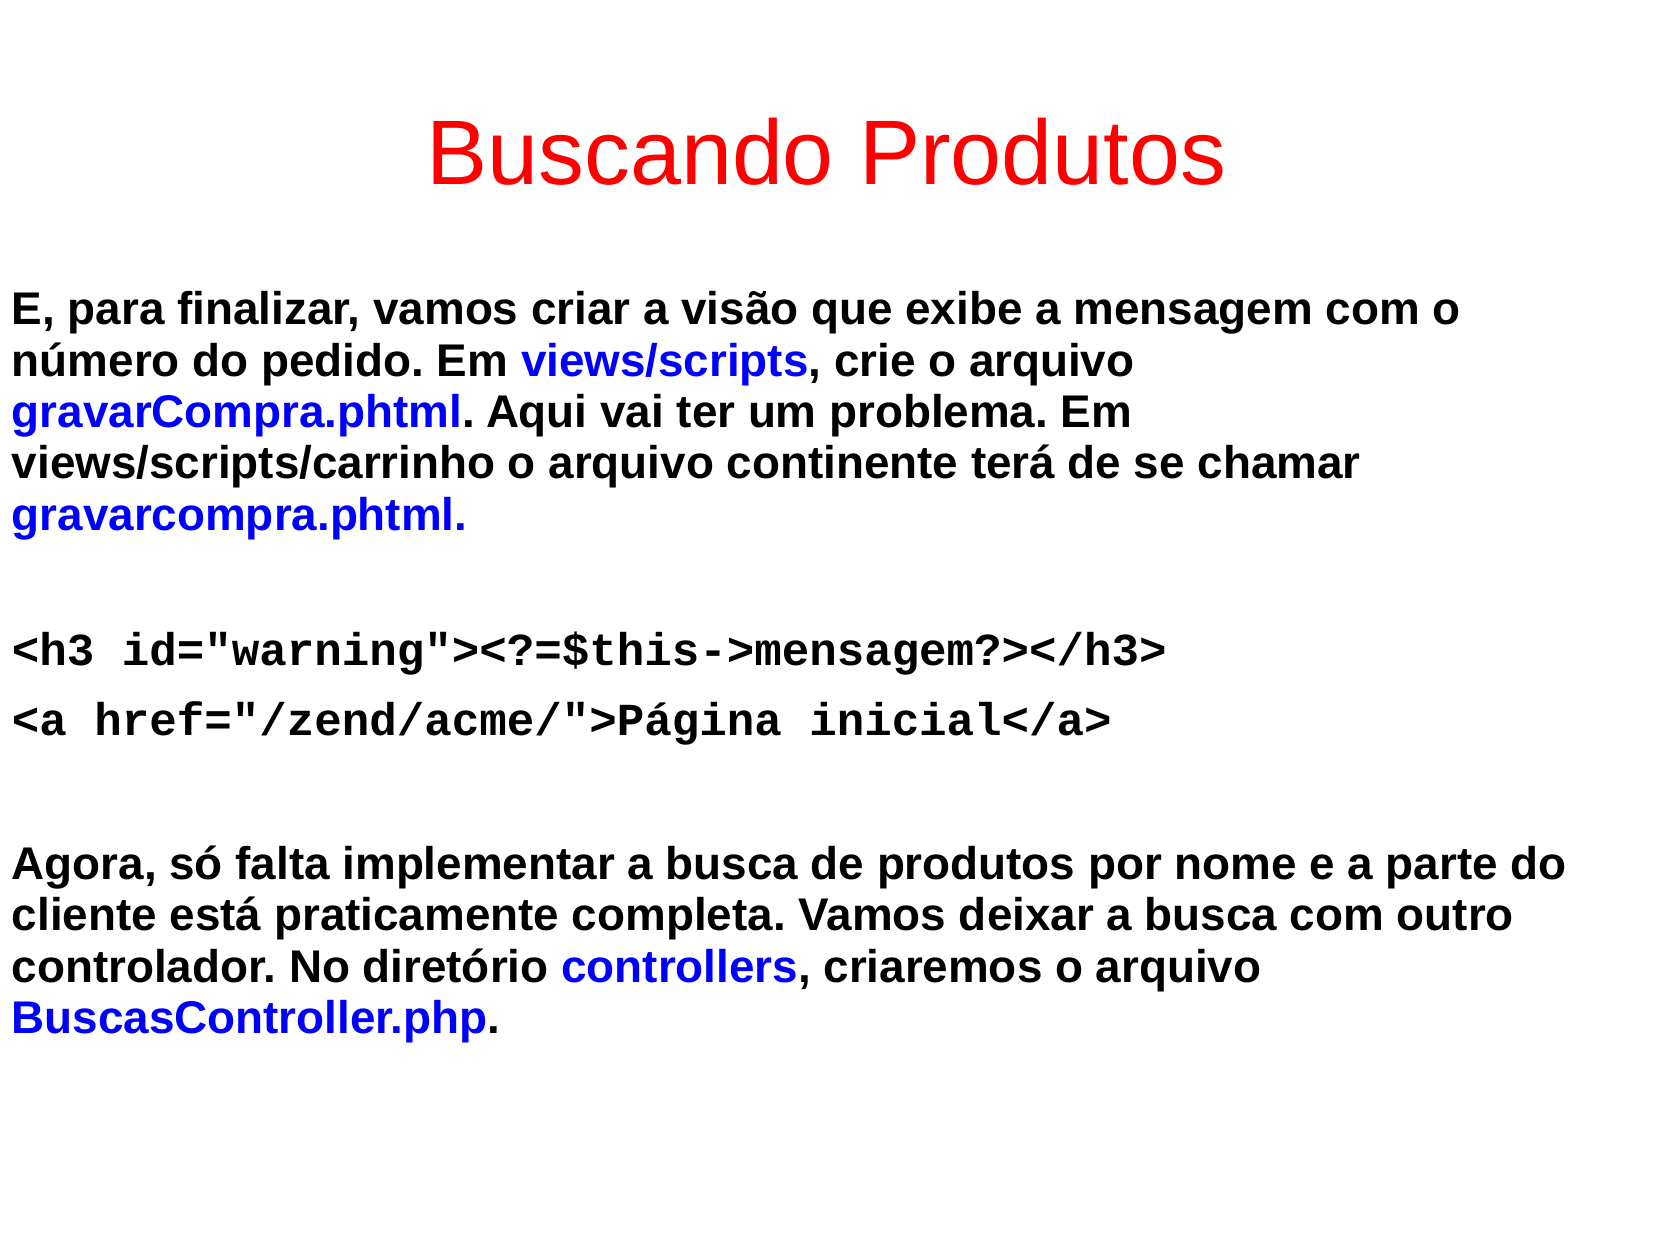

# Buscando Produtos
E, para finalizar, vamos criar a visão que exibe a mensagem com o número do pedido. Em views/scripts, crie o arquivo gravarCompra.phtml. Aqui vai ter um problema. Em views/scripts/carrinho o arquivo continente terá de se chamar gravarcompra.phtml.
<h3 id="warning"><?=$this->mensagem?></h3>
<a href="/zend/acme/">Página inicial</a>
Agora, só falta implementar a busca de produtos por nome e a parte do cliente está praticamente completa. Vamos deixar a busca com outro controlador. No diretório controllers, criaremos o arquivo BuscasController.php.